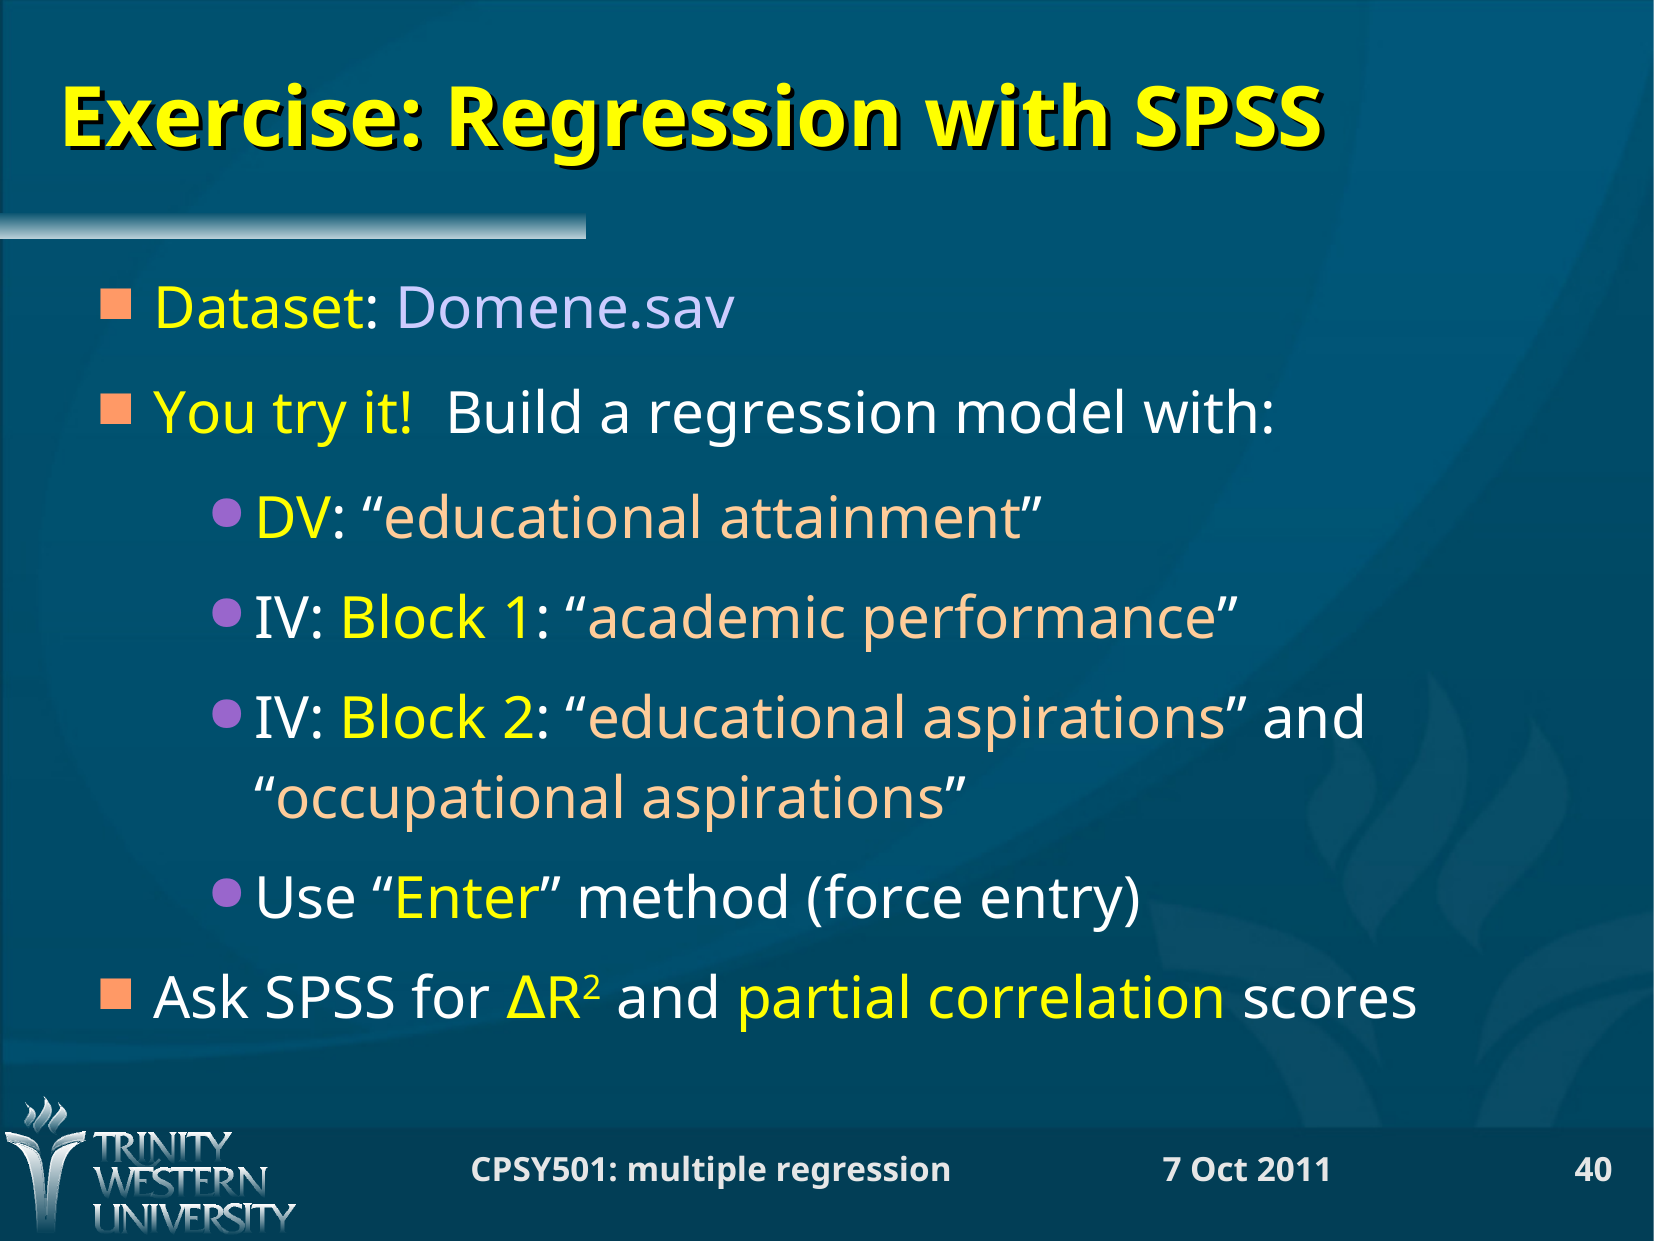

# Exercise: Regression with SPSS
Dataset: Domene.sav
You try it! Build a regression model with:
DV: “educational attainment”
IV: Block 1: “academic performance”
IV: Block 2: “educational aspirations” and “occupational aspirations”
Use “Enter” method (force entry)
Ask SPSS for ΔR2 and partial correlation scores
CPSY501: multiple regression
7 Oct 2011
40